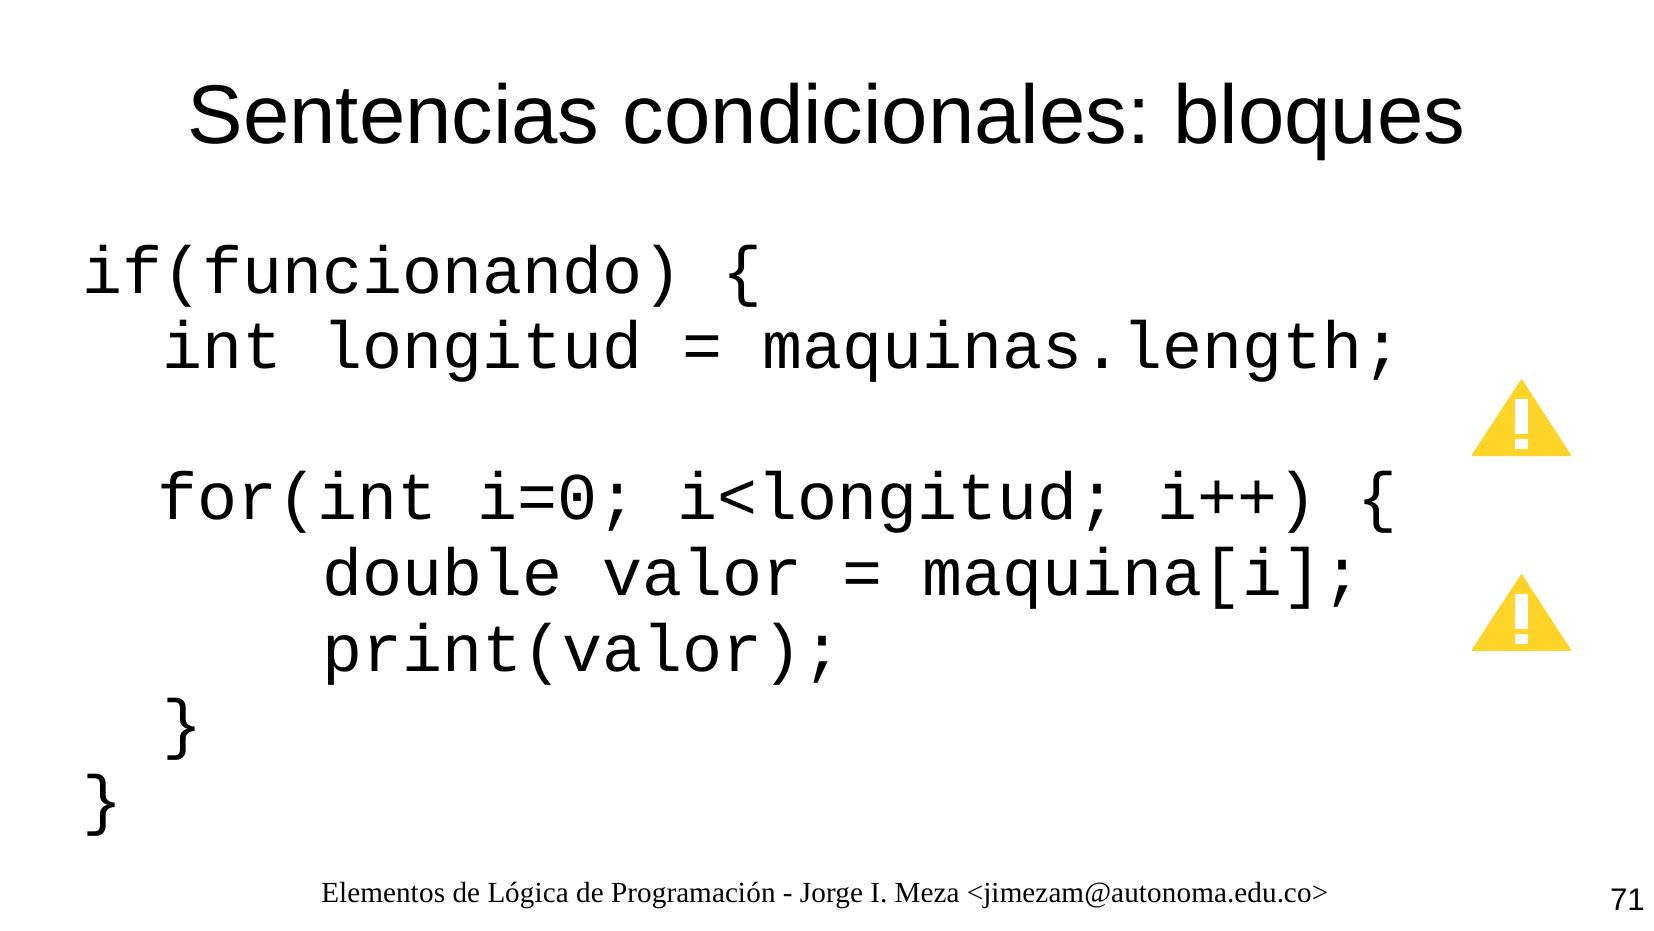

# Sentencias condicionales: bloques
if(funcionando) {
 int longitud = maquinas.length;
	for(int i=0; i<longitud; i++) {
 double valor = maquina[i];
 print(valor);
 }
}
Elementos de Lógica de Programación - Jorge I. Meza <jimezam@autonoma.edu.co>